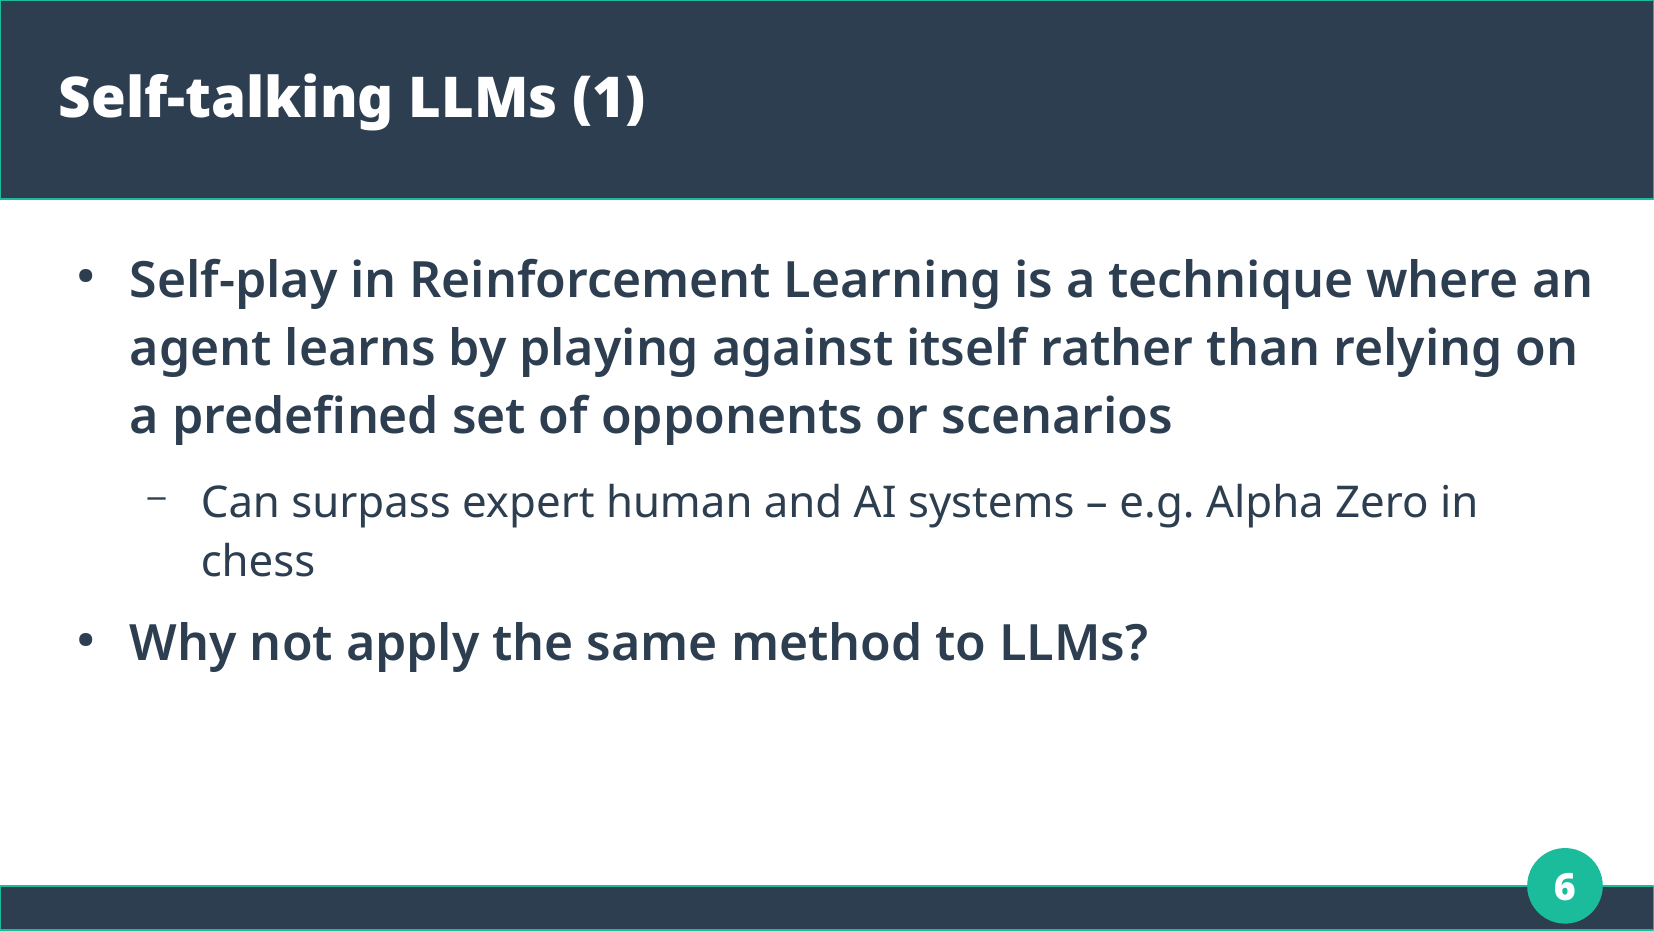

# Self-talking LLMs (1)
Self-play in Reinforcement Learning is a technique where an agent learns by playing against itself rather than relying on a predefined set of opponents or scenarios
Can surpass expert human and AI systems – e.g. Alpha Zero in chess
Why not apply the same method to LLMs?
6